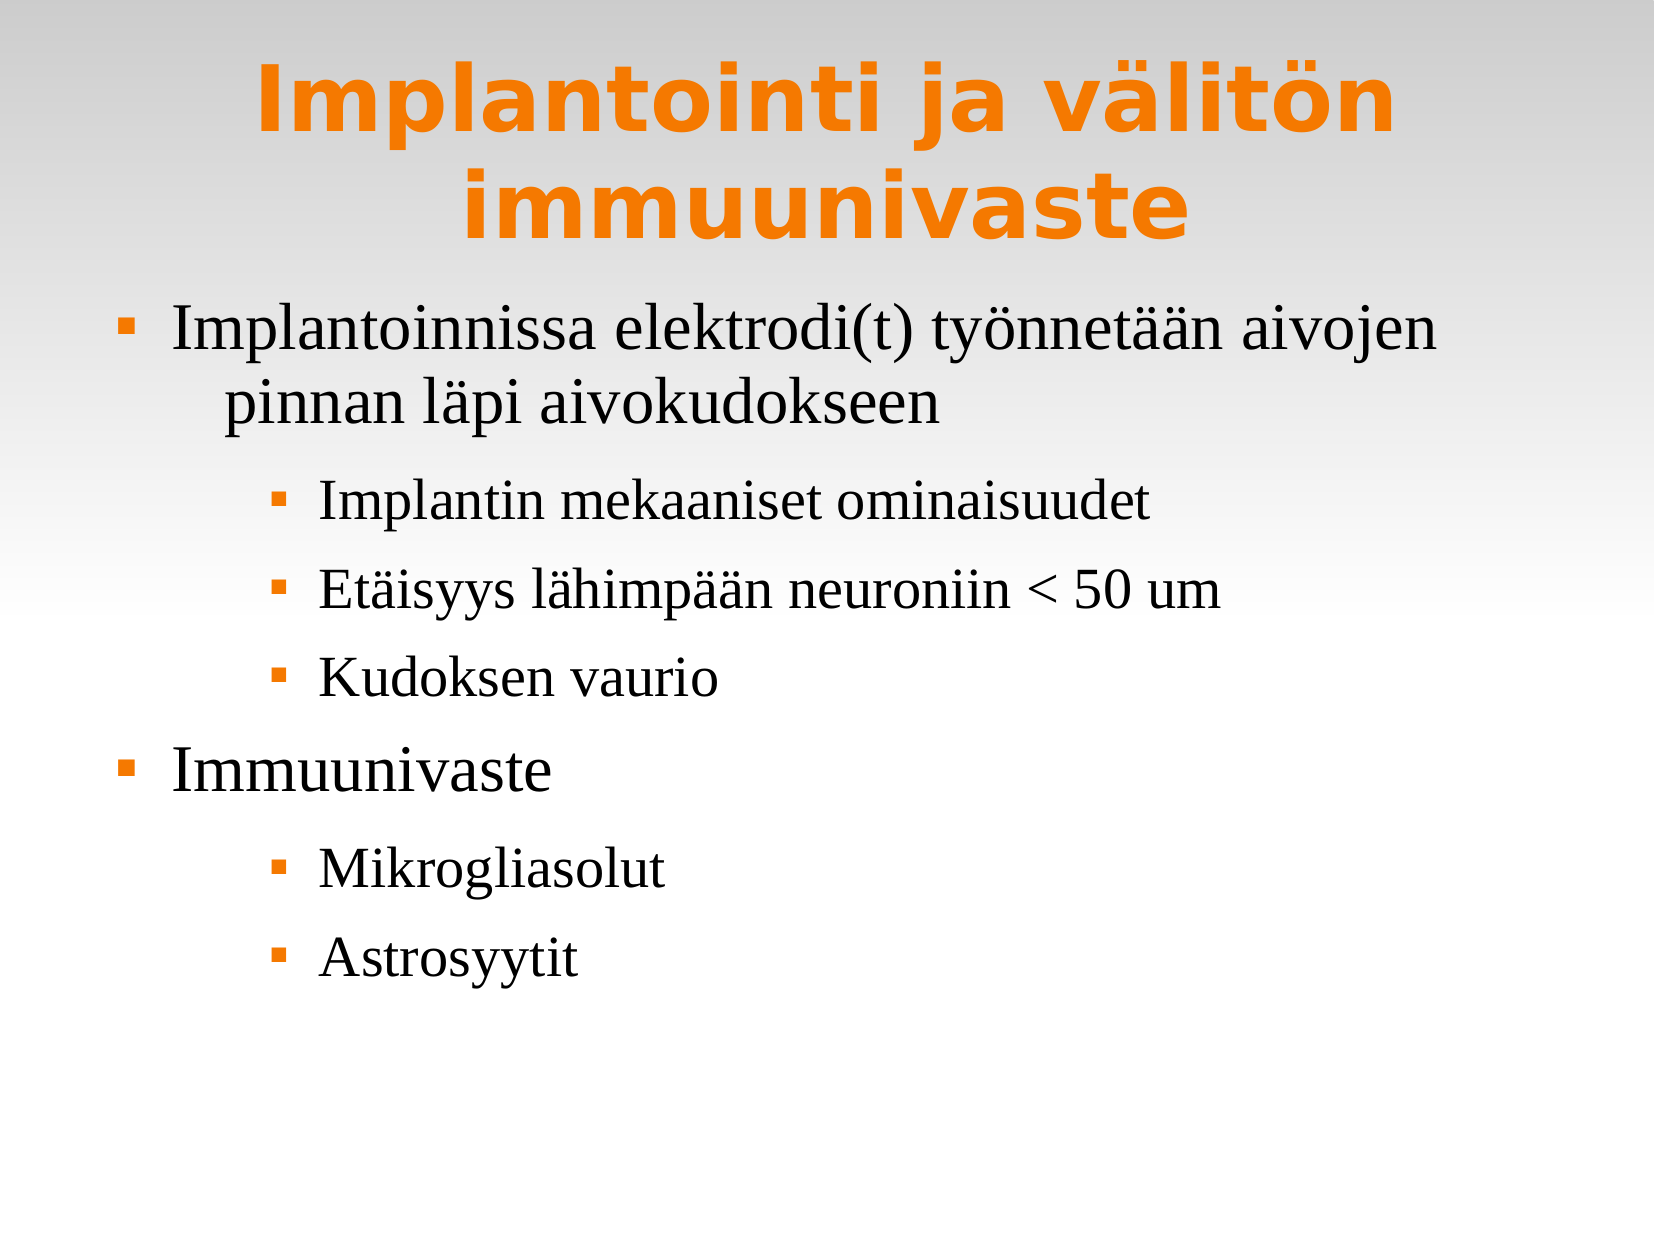

# Implantointi ja välitön immuunivaste
Implantoinnissa elektrodi(t) työnnetään aivojen pinnan läpi aivokudokseen
Implantin mekaaniset ominaisuudet
Etäisyys lähimpään neuroniin < 50 um
Kudoksen vaurio
Immuunivaste
Mikrogliasolut
Astrosyytit